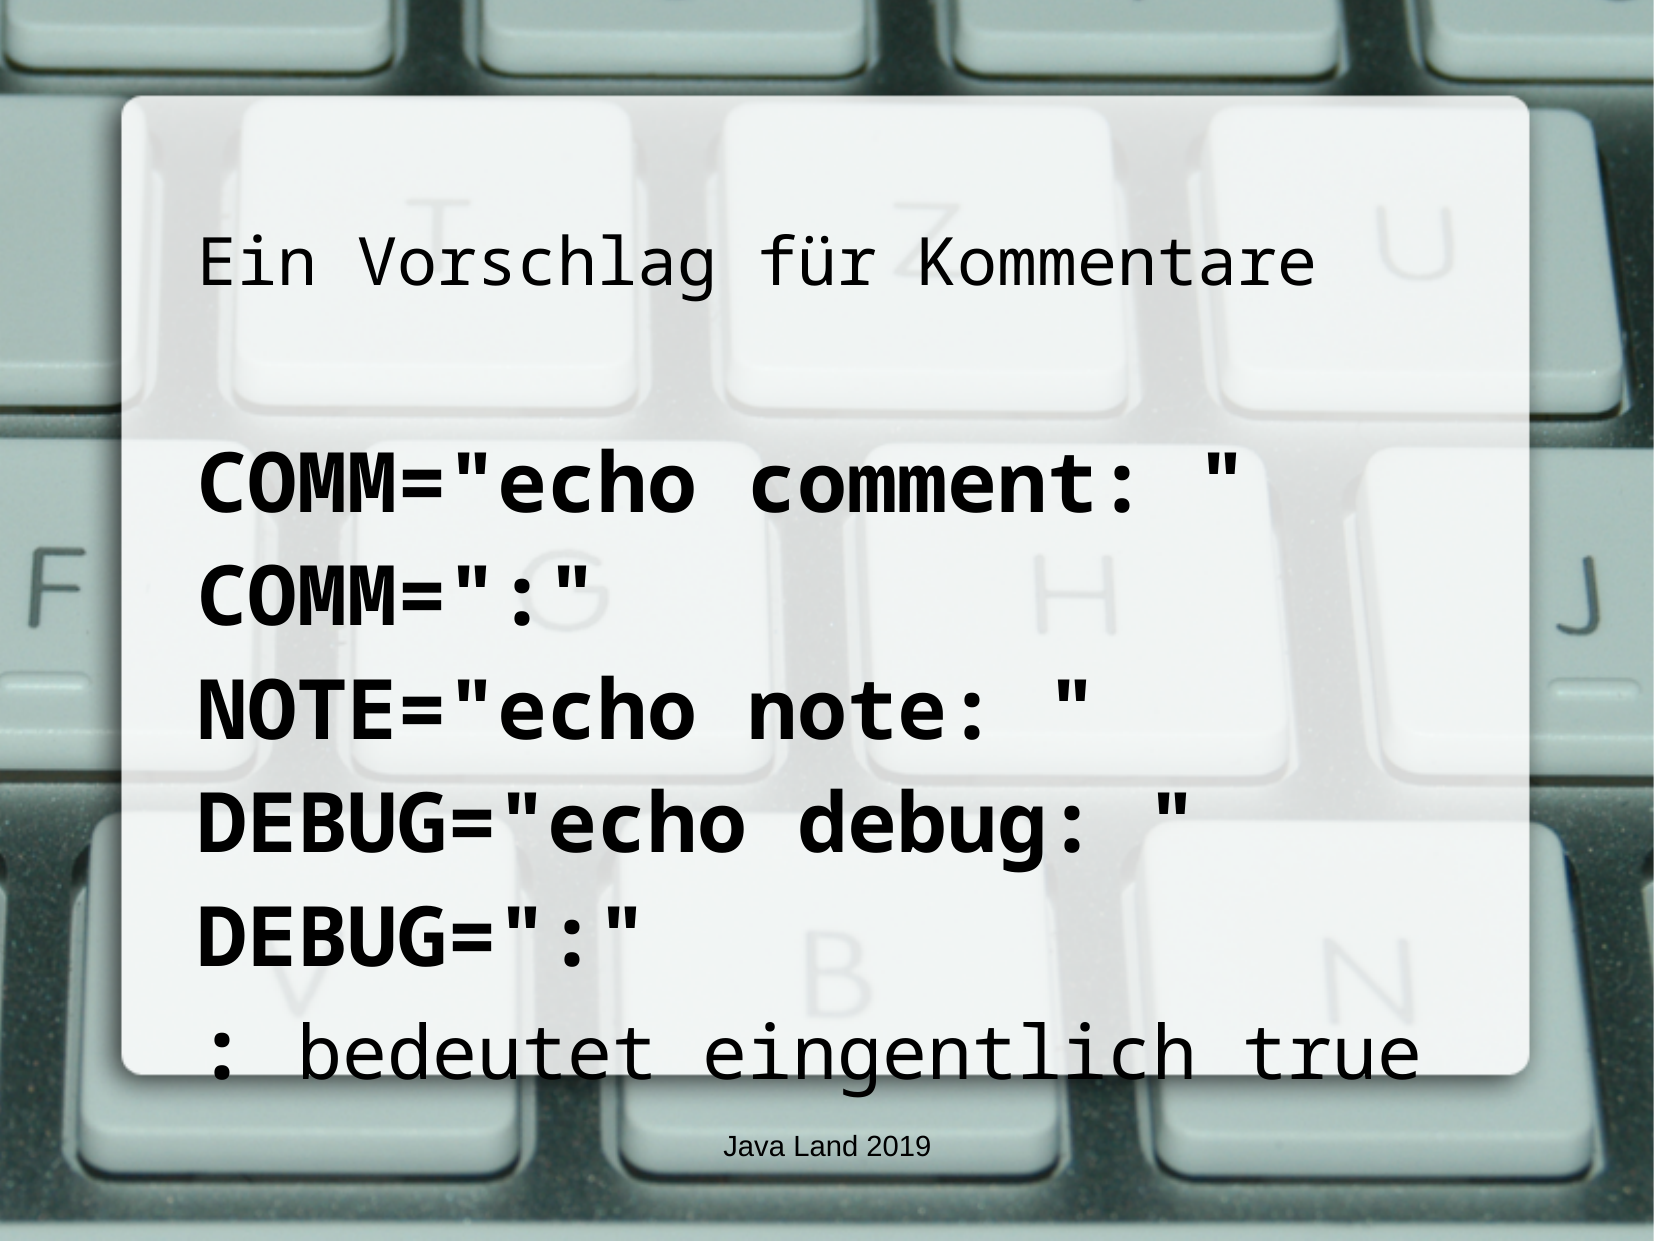

#
Ein Vorschlag für Kommentare
COMM="echo comment: "
COMM=":"
NOTE="echo note: "
DEBUG="echo debug: "
DEBUG=":"
: bedeutet eingentlich true